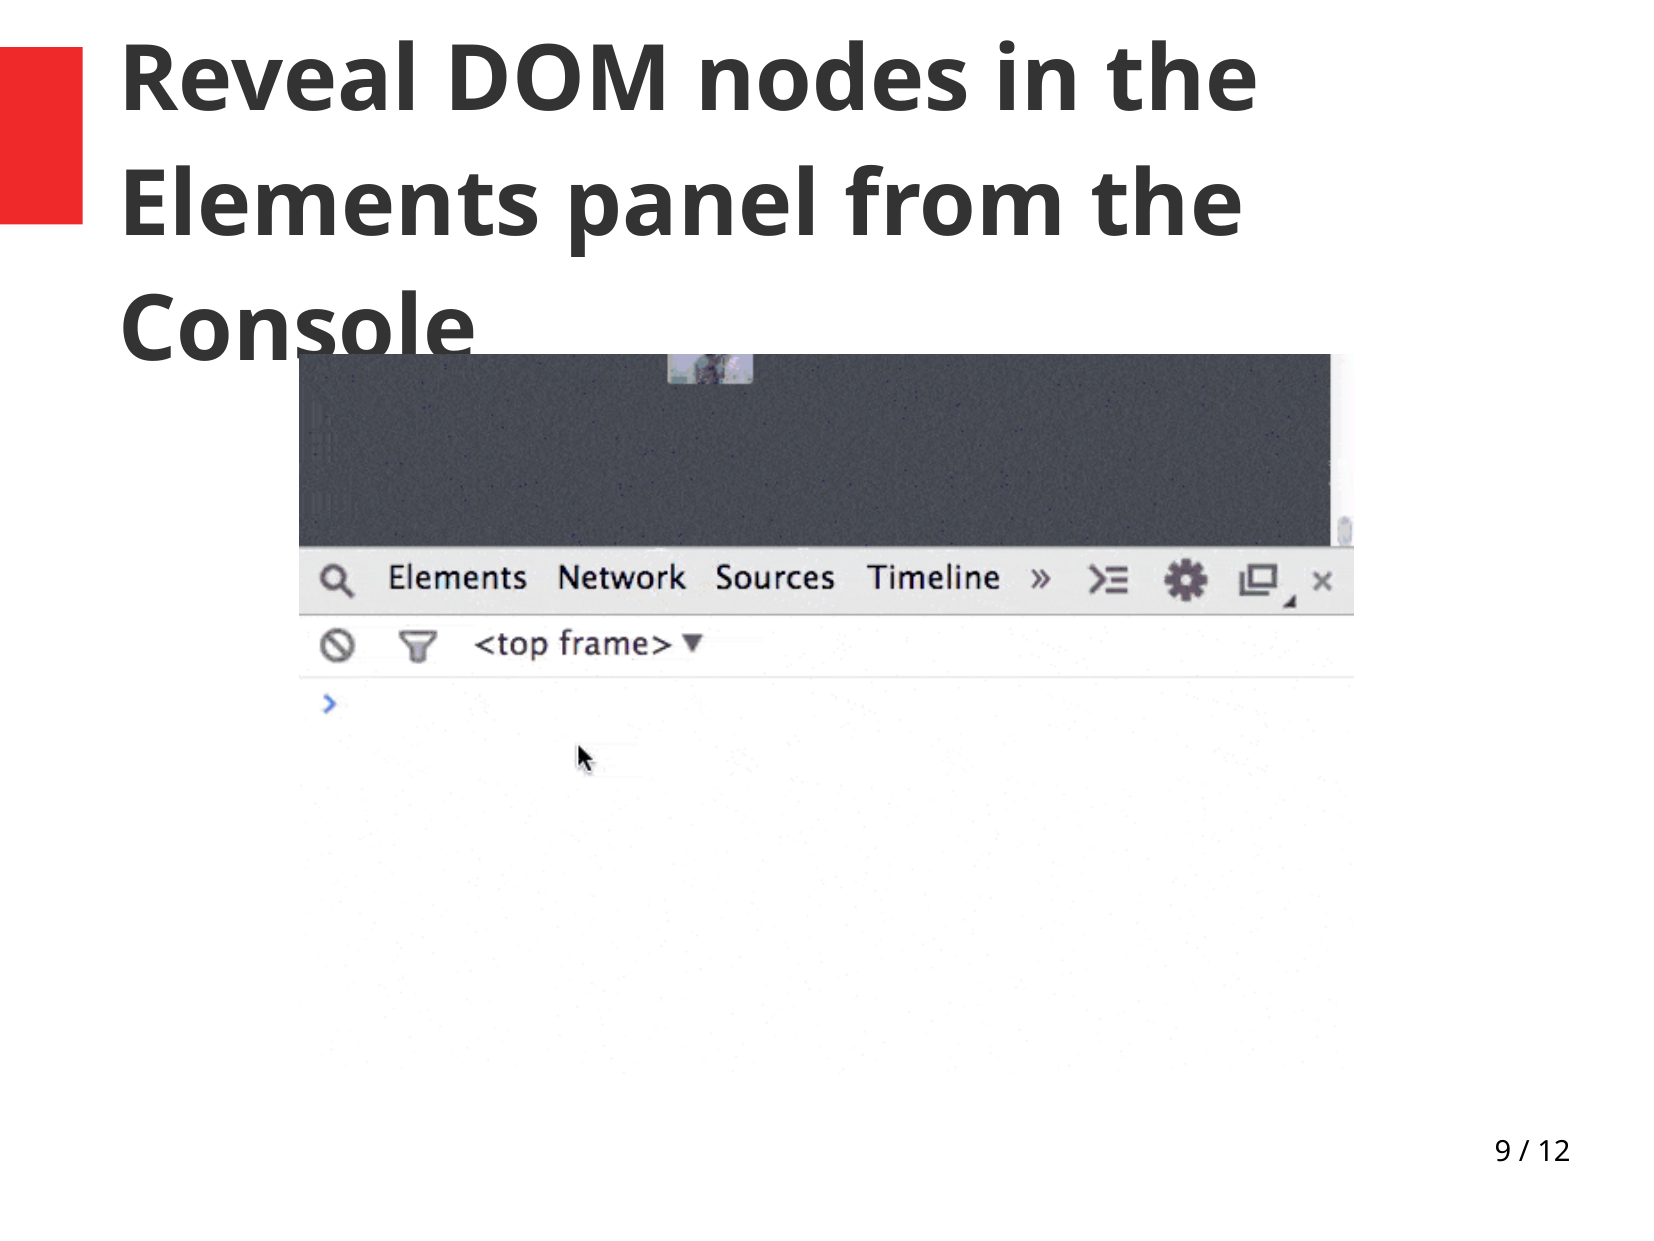

# Reveal DOM nodes in the Elements panel from the Console
9